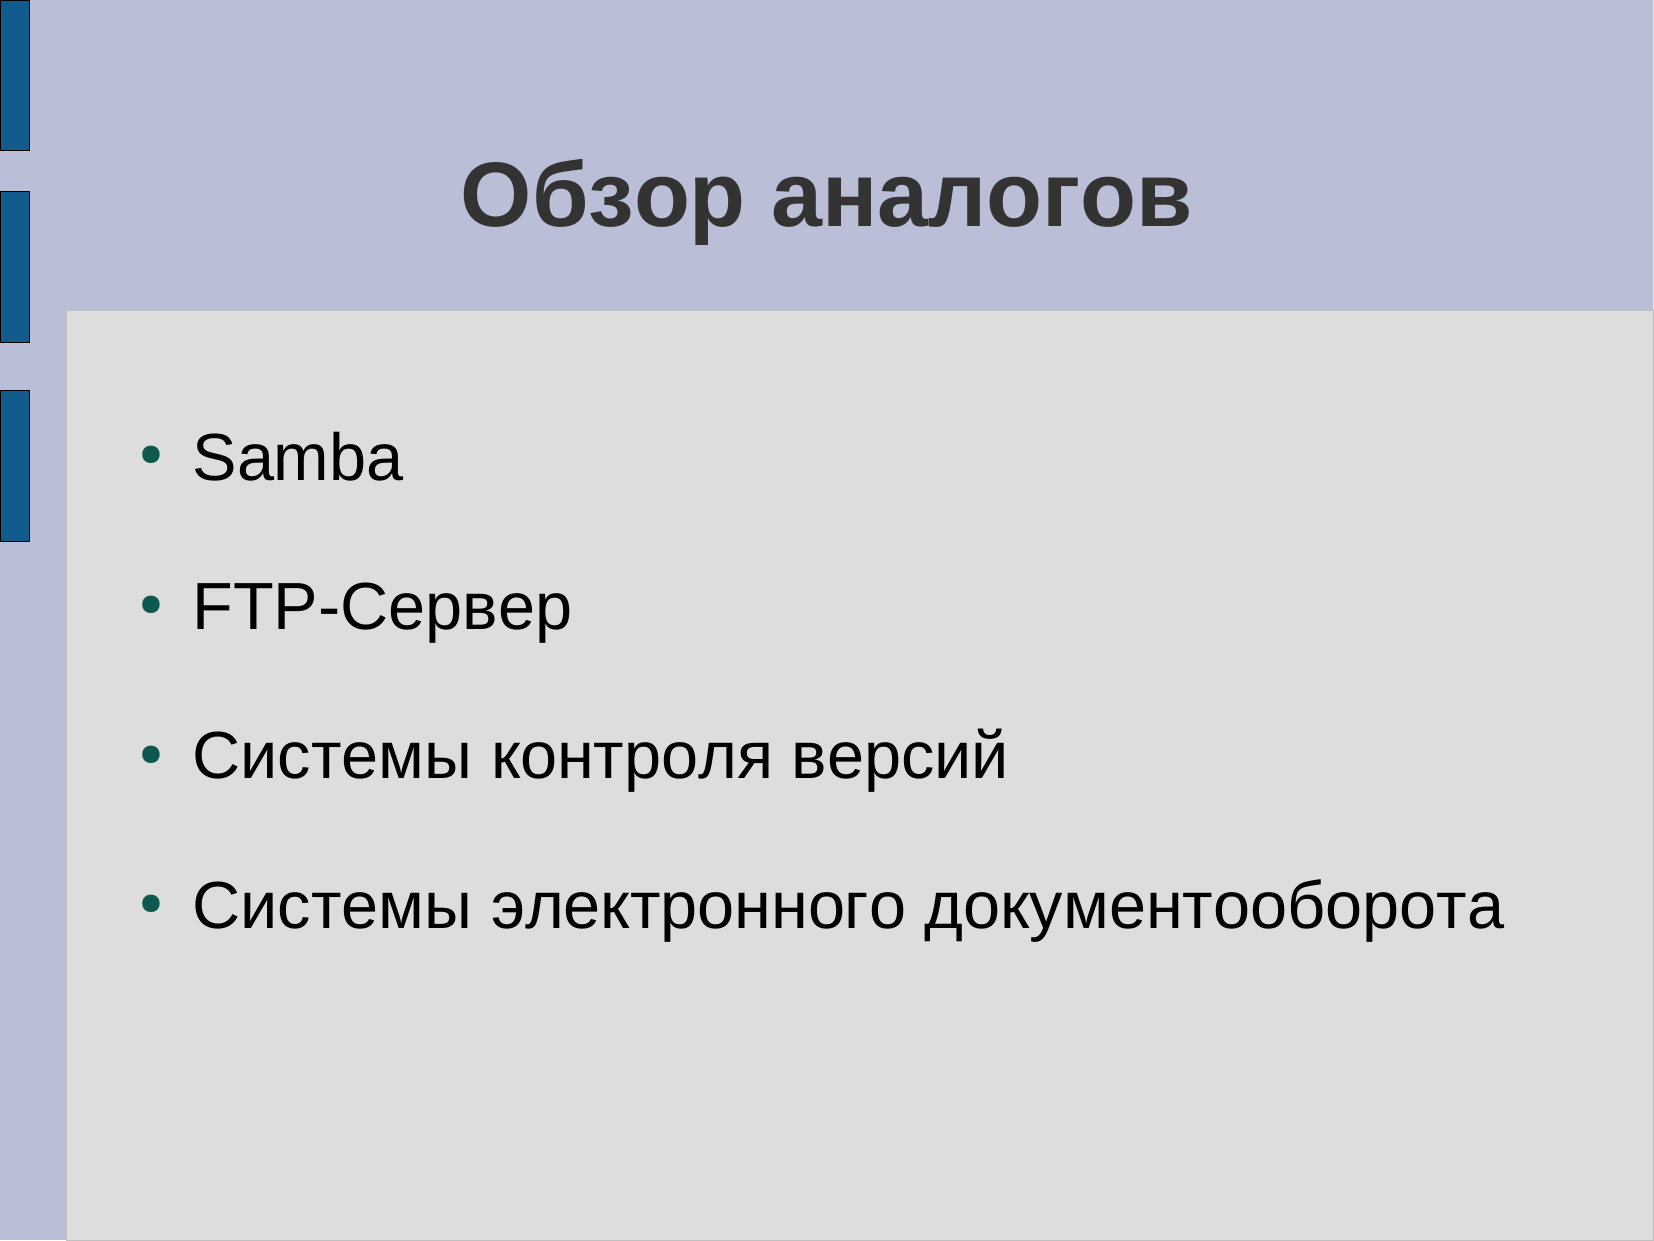

# Обзор аналогов
Samba
FTP-Сервер
Системы контроля версий
Системы электронного документооборота